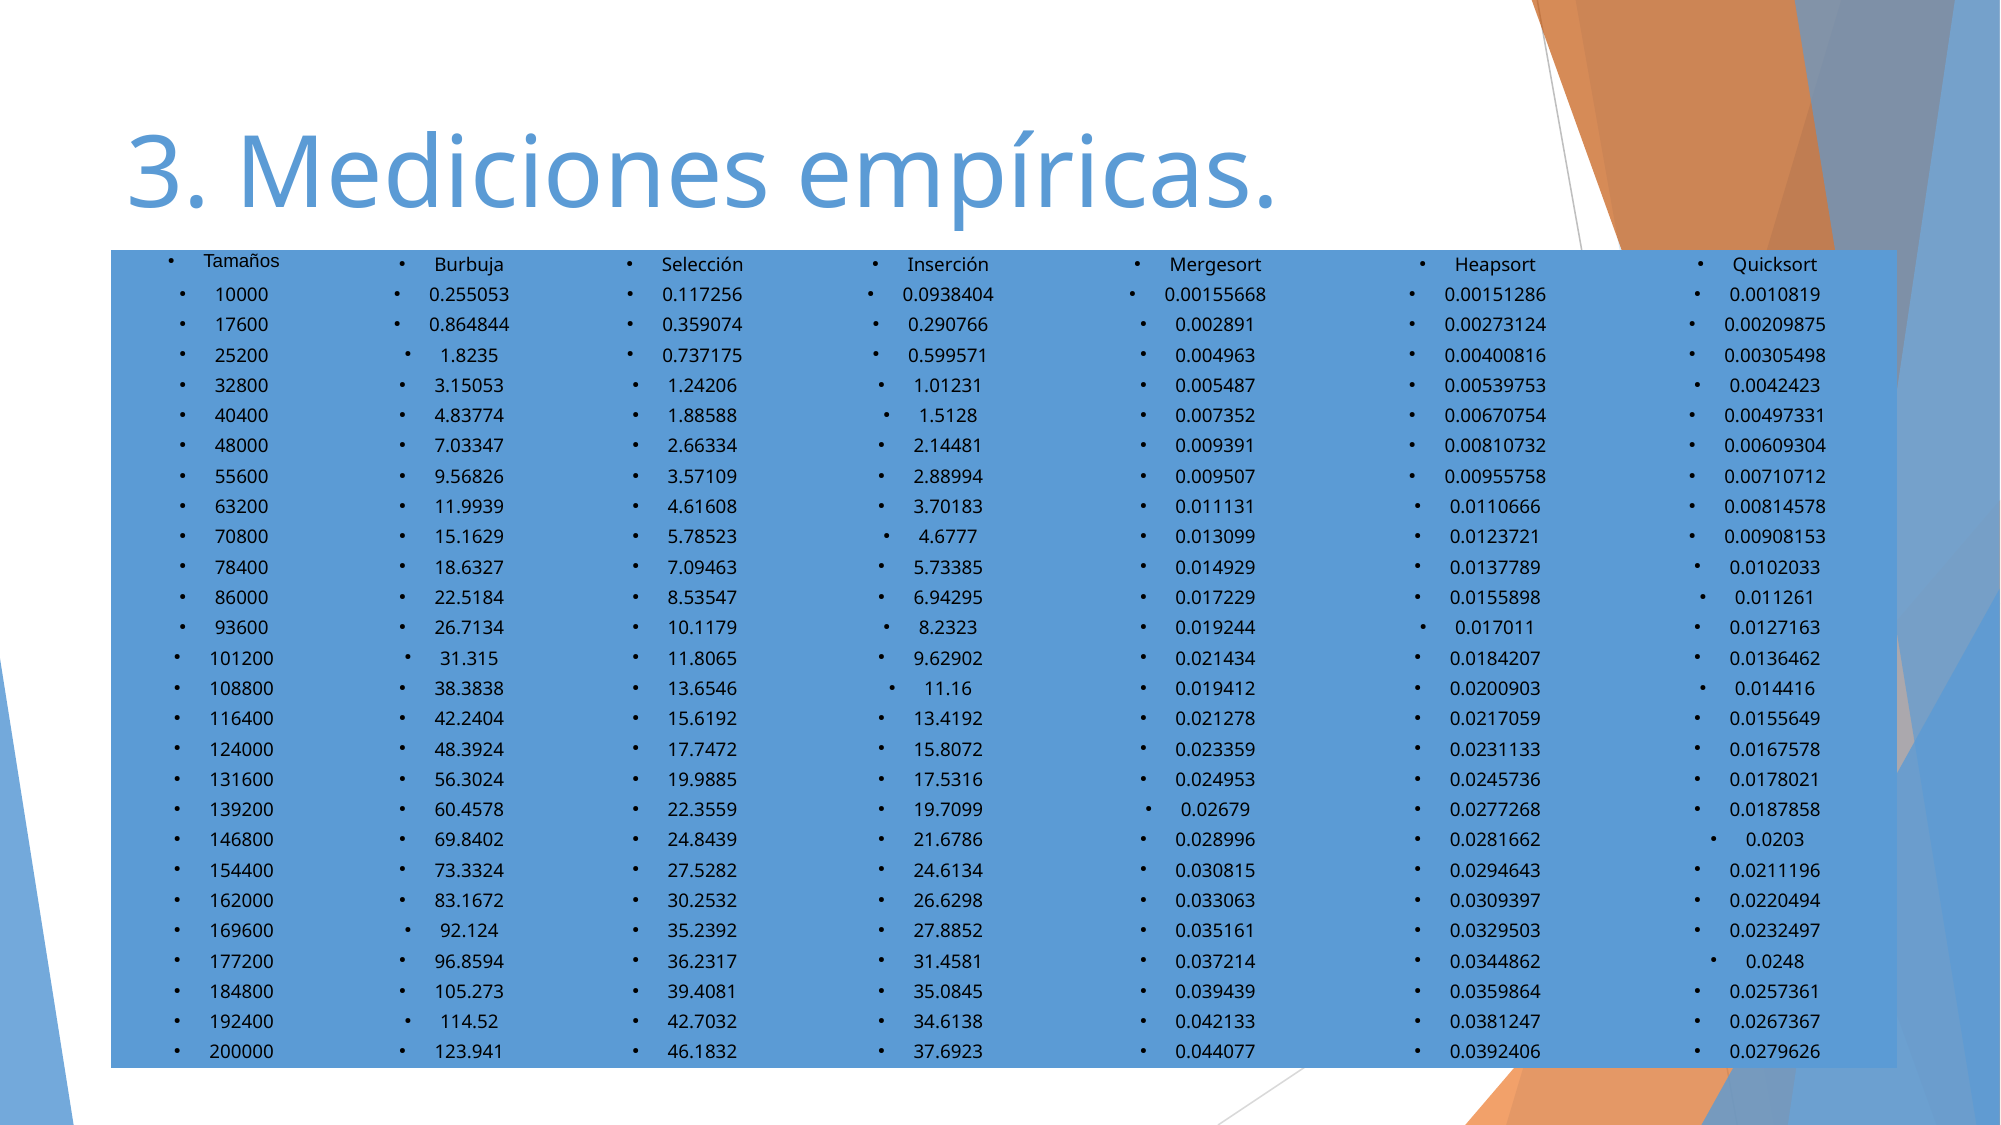

# 3. Mediciones empíricas.
| Tamaños | Burbuja | Selección | Inserción | Mergesort | Heapsort | Quicksort |
| --- | --- | --- | --- | --- | --- | --- |
| 10000 | 0.255053 | 0.117256 | 0.0938404 | 0.00155668 | 0.00151286 | 0.0010819 |
| 17600 | 0.864844 | 0.359074 | 0.290766 | 0.002891 | 0.00273124 | 0.00209875 |
| 25200 | 1.8235 | 0.737175 | 0.599571 | 0.004963 | 0.00400816 | 0.00305498 |
| 32800 | 3.15053 | 1.24206 | 1.01231 | 0.005487 | 0.00539753 | 0.0042423 |
| 40400 | 4.83774 | 1.88588 | 1.5128 | 0.007352 | 0.00670754 | 0.00497331 |
| 48000 | 7.03347 | 2.66334 | 2.14481 | 0.009391 | 0.00810732 | 0.00609304 |
| 55600 | 9.56826 | 3.57109 | 2.88994 | 0.009507 | 0.00955758 | 0.00710712 |
| 63200 | 11.9939 | 4.61608 | 3.70183 | 0.011131 | 0.0110666 | 0.00814578 |
| 70800 | 15.1629 | 5.78523 | 4.6777 | 0.013099 | 0.0123721 | 0.00908153 |
| 78400 | 18.6327 | 7.09463 | 5.73385 | 0.014929 | 0.0137789 | 0.0102033 |
| 86000 | 22.5184 | 8.53547 | 6.94295 | 0.017229 | 0.0155898 | 0.011261 |
| 93600 | 26.7134 | 10.1179 | 8.2323 | 0.019244 | 0.017011 | 0.0127163 |
| 101200 | 31.315 | 11.8065 | 9.62902 | 0.021434 | 0.0184207 | 0.0136462 |
| 108800 | 38.3838 | 13.6546 | 11.16 | 0.019412 | 0.0200903 | 0.014416 |
| 116400 | 42.2404 | 15.6192 | 13.4192 | 0.021278 | 0.0217059 | 0.0155649 |
| 124000 | 48.3924 | 17.7472 | 15.8072 | 0.023359 | 0.0231133 | 0.0167578 |
| 131600 | 56.3024 | 19.9885 | 17.5316 | 0.024953 | 0.0245736 | 0.0178021 |
| 139200 | 60.4578 | 22.3559 | 19.7099 | 0.02679 | 0.0277268 | 0.0187858 |
| 146800 | 69.8402 | 24.8439 | 21.6786 | 0.028996 | 0.0281662 | 0.0203 |
| 154400 | 73.3324 | 27.5282 | 24.6134 | 0.030815 | 0.0294643 | 0.0211196 |
| 162000 | 83.1672 | 30.2532 | 26.6298 | 0.033063 | 0.0309397 | 0.0220494 |
| 169600 | 92.124 | 35.2392 | 27.8852 | 0.035161 | 0.0329503 | 0.0232497 |
| 177200 | 96.8594 | 36.2317 | 31.4581 | 0.037214 | 0.0344862 | 0.0248 |
| 184800 | 105.273 | 39.4081 | 35.0845 | 0.039439 | 0.0359864 | 0.0257361 |
| 192400 | 114.52 | 42.7032 | 34.6138 | 0.042133 | 0.0381247 | 0.0267367 |
| 200000 | 123.941 | 46.1832 | 37.6923 | 0.044077 | 0.0392406 | 0.0279626 |